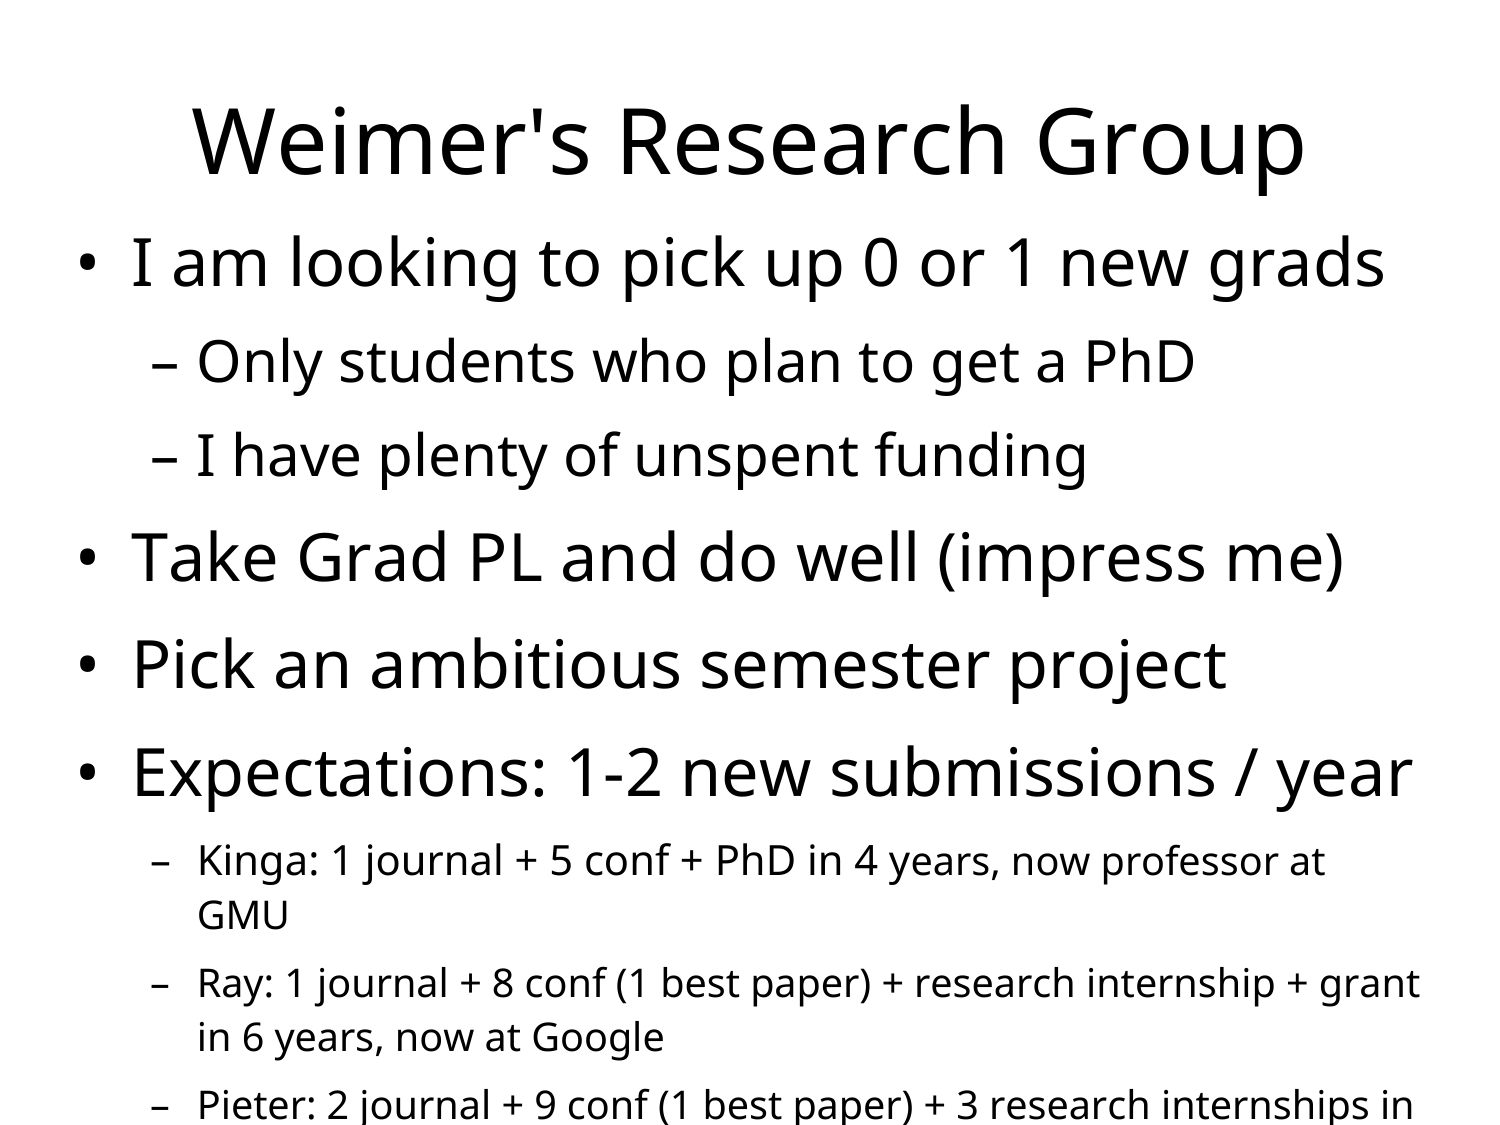

# Weimer's Research Group
I am looking to pick up 0 or 1 new grads
Only students who plan to get a PhD
I have plenty of unspent funding
Take Grad PL and do well (impress me)
Pick an ambitious semester project
Expectations: 1-2 new submissions / year
Kinga: 1 journal + 5 conf + PhD in 4 years, now professor at GMU
Ray: 1 journal + 8 conf (1 best paper) + research internship + grant in 6 years, now at Google
Pieter: 2 journal + 9 conf (1 best paper) + 3 research internships in 6 years, now at Facebook
Claire: 4 journal + 7 conf (3 best papers) + research internship in 6 years, now a professor at CMU